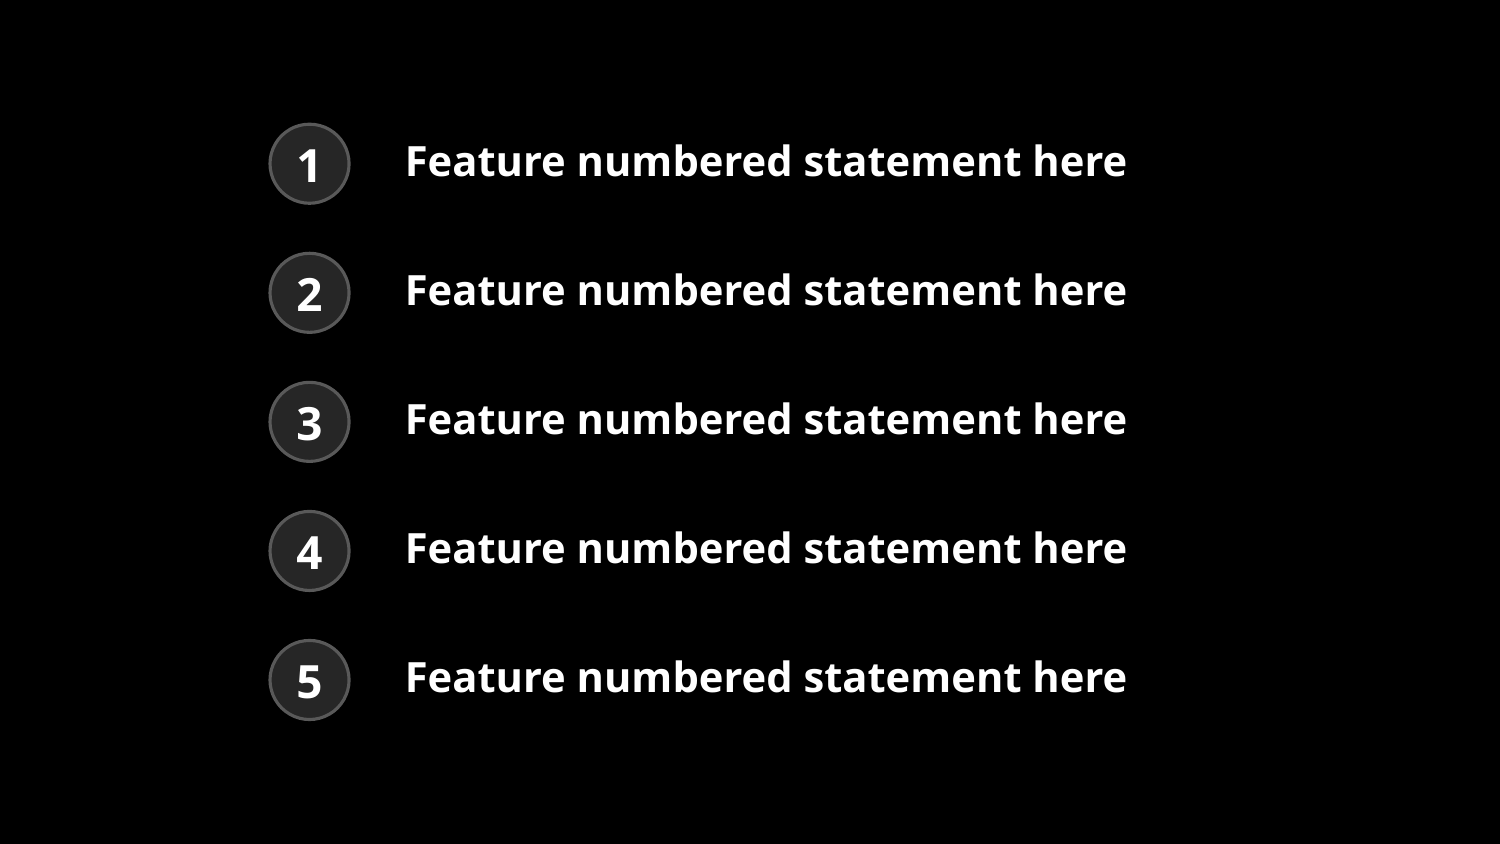

1
Feature numbered statement here
2
Feature numbered statement here
3
Feature numbered statement here
4
Feature numbered statement here
5
Feature numbered statement here